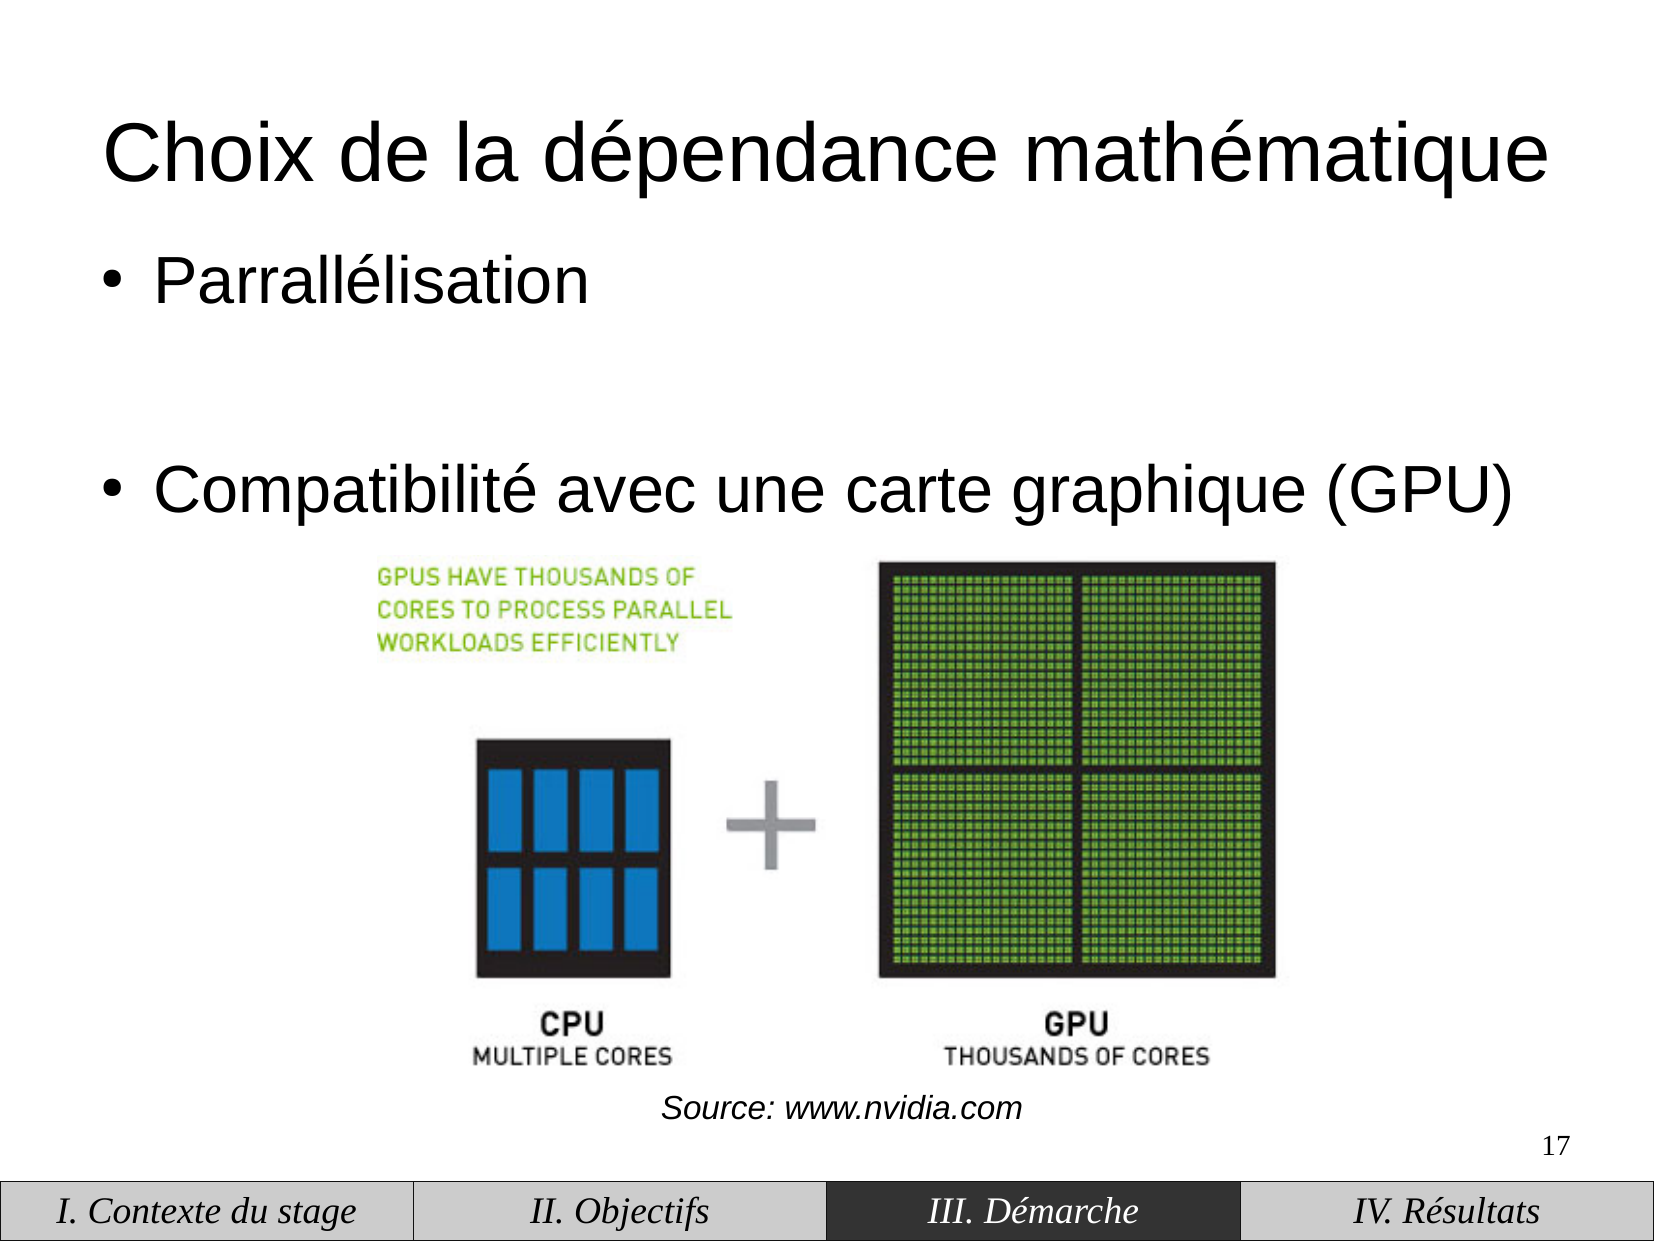

# Choix de la dépendance mathématique
Parrallélisation
Compatibilité avec une carte graphique (GPU)
Source: www.nvidia.com
17
I. Contexte du stage
II. Objectifs
III. Démarche
IV. Résultats